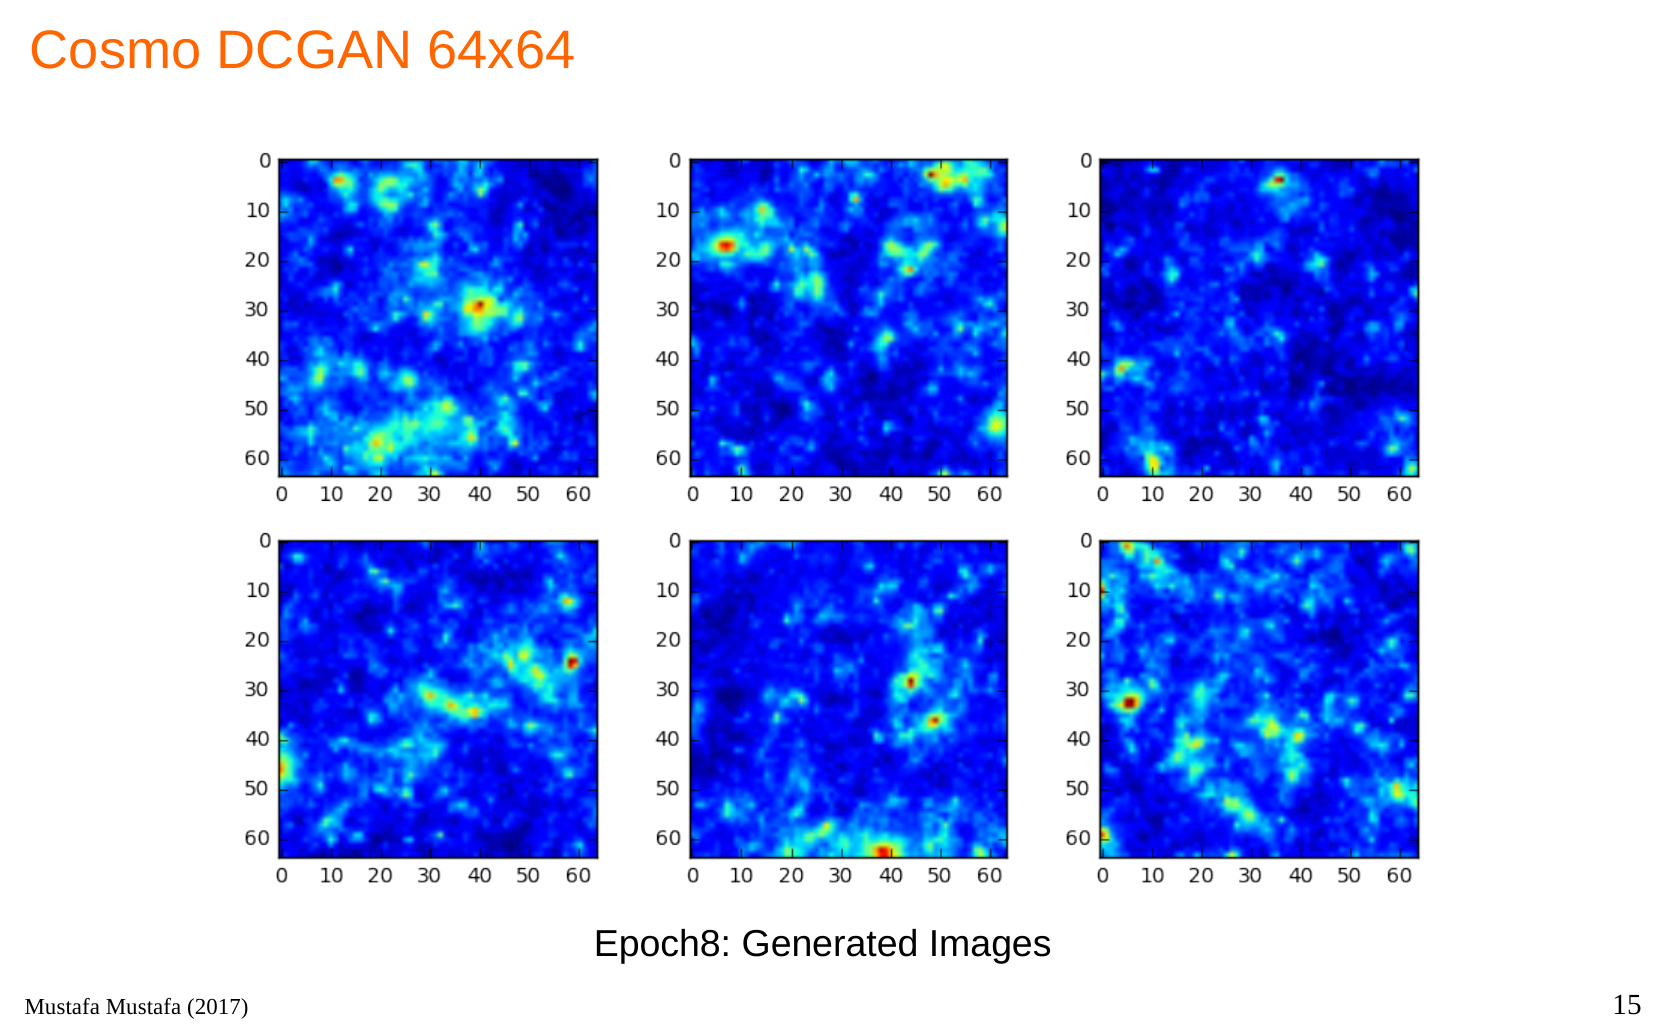

# Cosmo DCGAN 64x64
Epoch8: Generated Images
15
Mustafa Mustafa (2017)